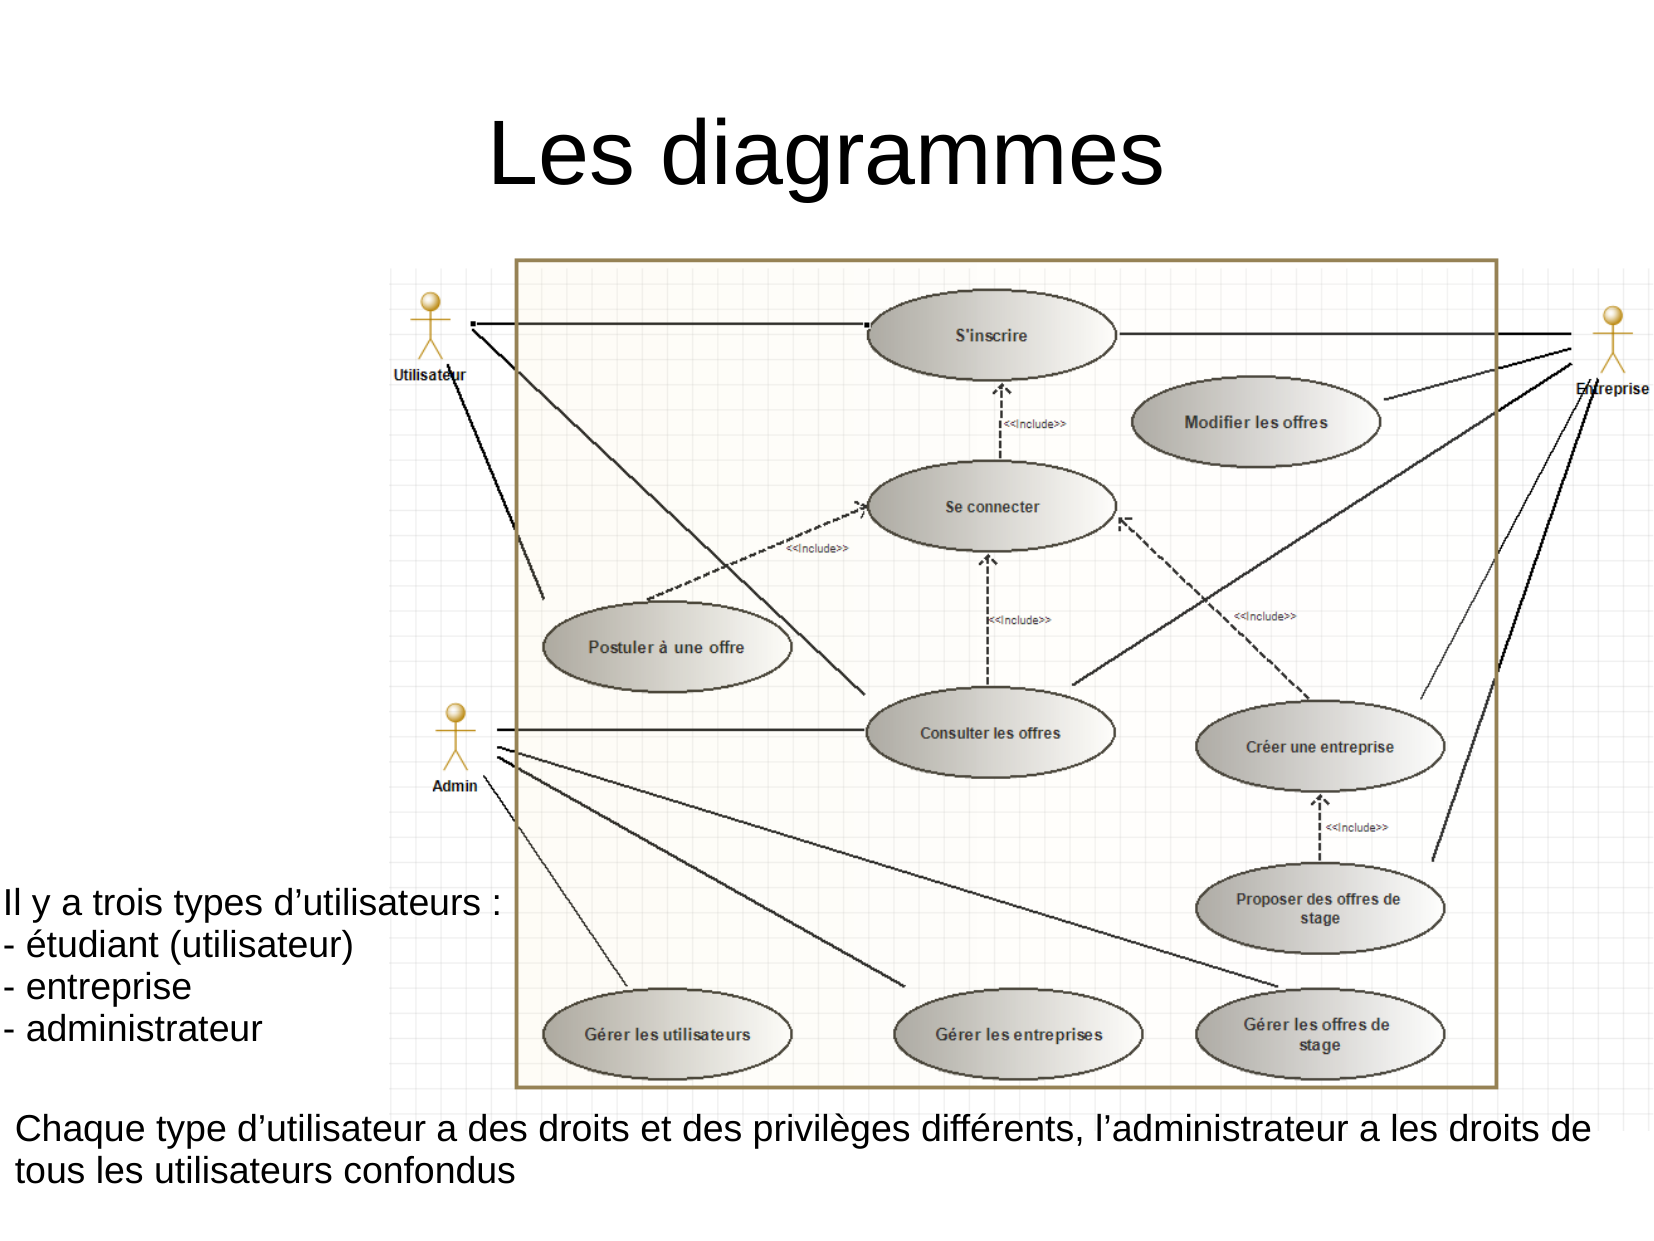

# Les diagrammes
Il y a trois types d’utilisateurs :
- étudiant (utilisateur)
- entreprise
- administrateur
Chaque type d’utilisateur a des droits et des privilèges différents, l’administrateur a les droits de tous les utilisateurs confondus